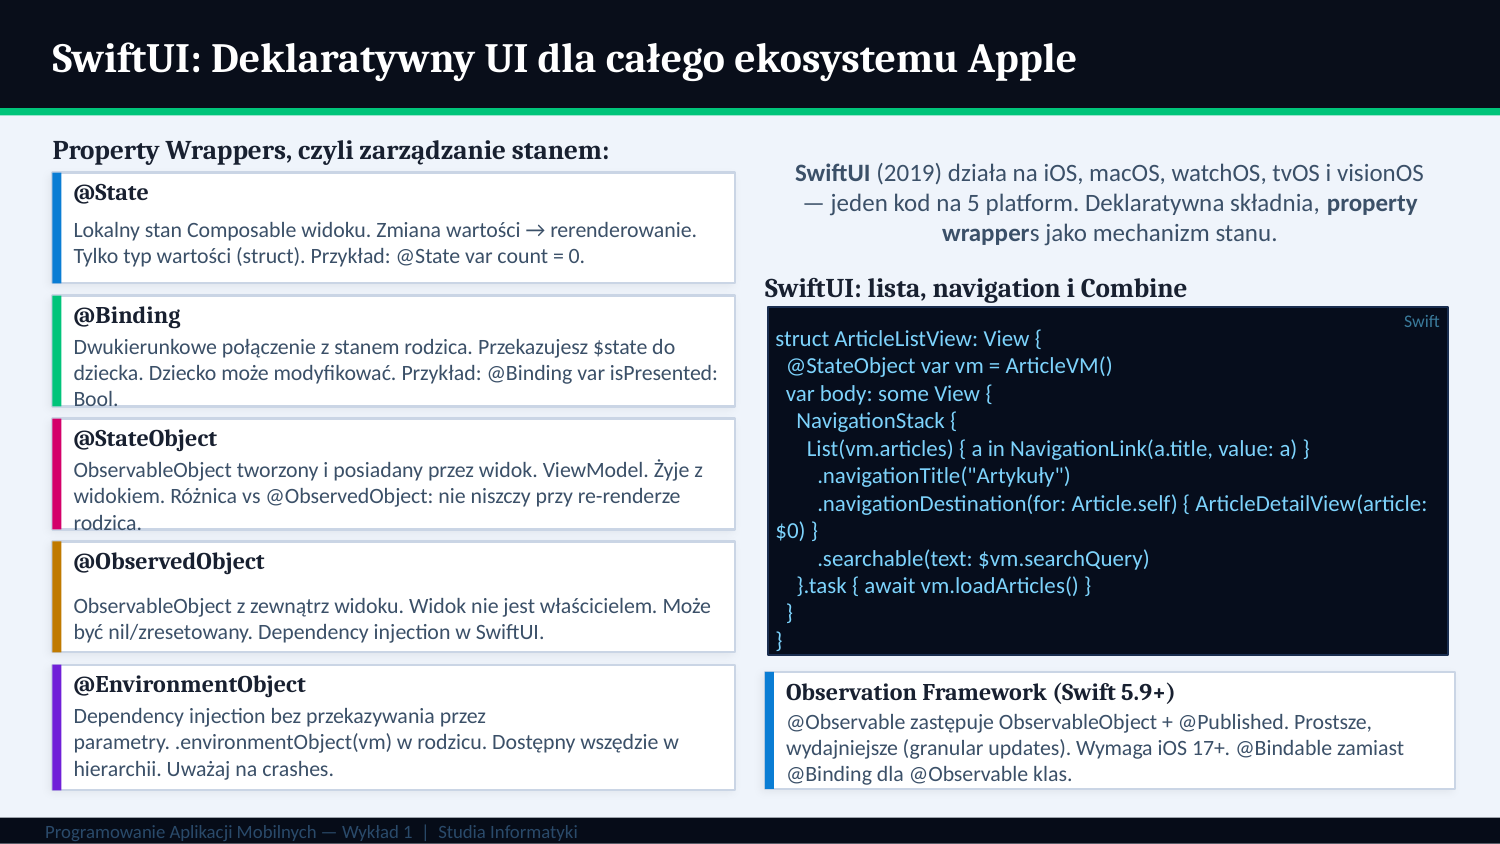

SwiftUI: Deklaratywny UI dla całego ekosystemu Apple
Property Wrappers, czyli zarządzanie stanem:
SwiftUI (2019) działa na iOS, macOS, watchOS, tvOS i visionOS — jeden kod na 5 platform. Deklaratywna składnia, property wrappers jako mechanizm stanu.
@State
Lokalny stan Composable widoku. Zmiana wartości → rerenderowanie. Tylko typ wartości (struct). Przykład: @State var count = 0.
SwiftUI: lista, navigation i Combine
@Binding
Swift
struct ArticleListView: View {
  @StateObject var vm = ArticleVM()
  var body: some View {
    NavigationStack {
      List(vm.articles) { a in NavigationLink(a.title, value: a) }
        .navigationTitle("Artykuły")
        .navigationDestination(for: Article.self) { ArticleDetailView(article: $0) }
        .searchable(text: $vm.searchQuery)
    }.task { await vm.loadArticles() }
  }
}
Dwukierunkowe połączenie z stanem rodzica. Przekazujesz $state do dziecka. Dziecko może modyfikować. Przykład: @Binding var isPresented: Bool.
@StateObject
ObservableObject tworzony i posiadany przez widok. ViewModel. Żyje z widokiem. Różnica vs @ObservedObject: nie niszczy przy re-renderze rodzica.
@ObservedObject
ObservableObject z zewnątrz widoku. Widok nie jest właścicielem. Może być nil/zresetowany. Dependency injection w SwiftUI.
@EnvironmentObject
Observation Framework (Swift 5.9+)
Dependency injection bez przekazywania przez parametry. .environmentObject(vm) w rodzicu. Dostępny wszędzie w hierarchii. Uważaj na crashes.
@Observable zastępuje ObservableObject + @Published. Prostsze, wydajniejsze (granular updates). Wymaga iOS 17+. @Bindable zamiast @Binding dla @Observable klas.
Programowanie Aplikacji Mobilnych — Wykład 1 | Studia Informatyki